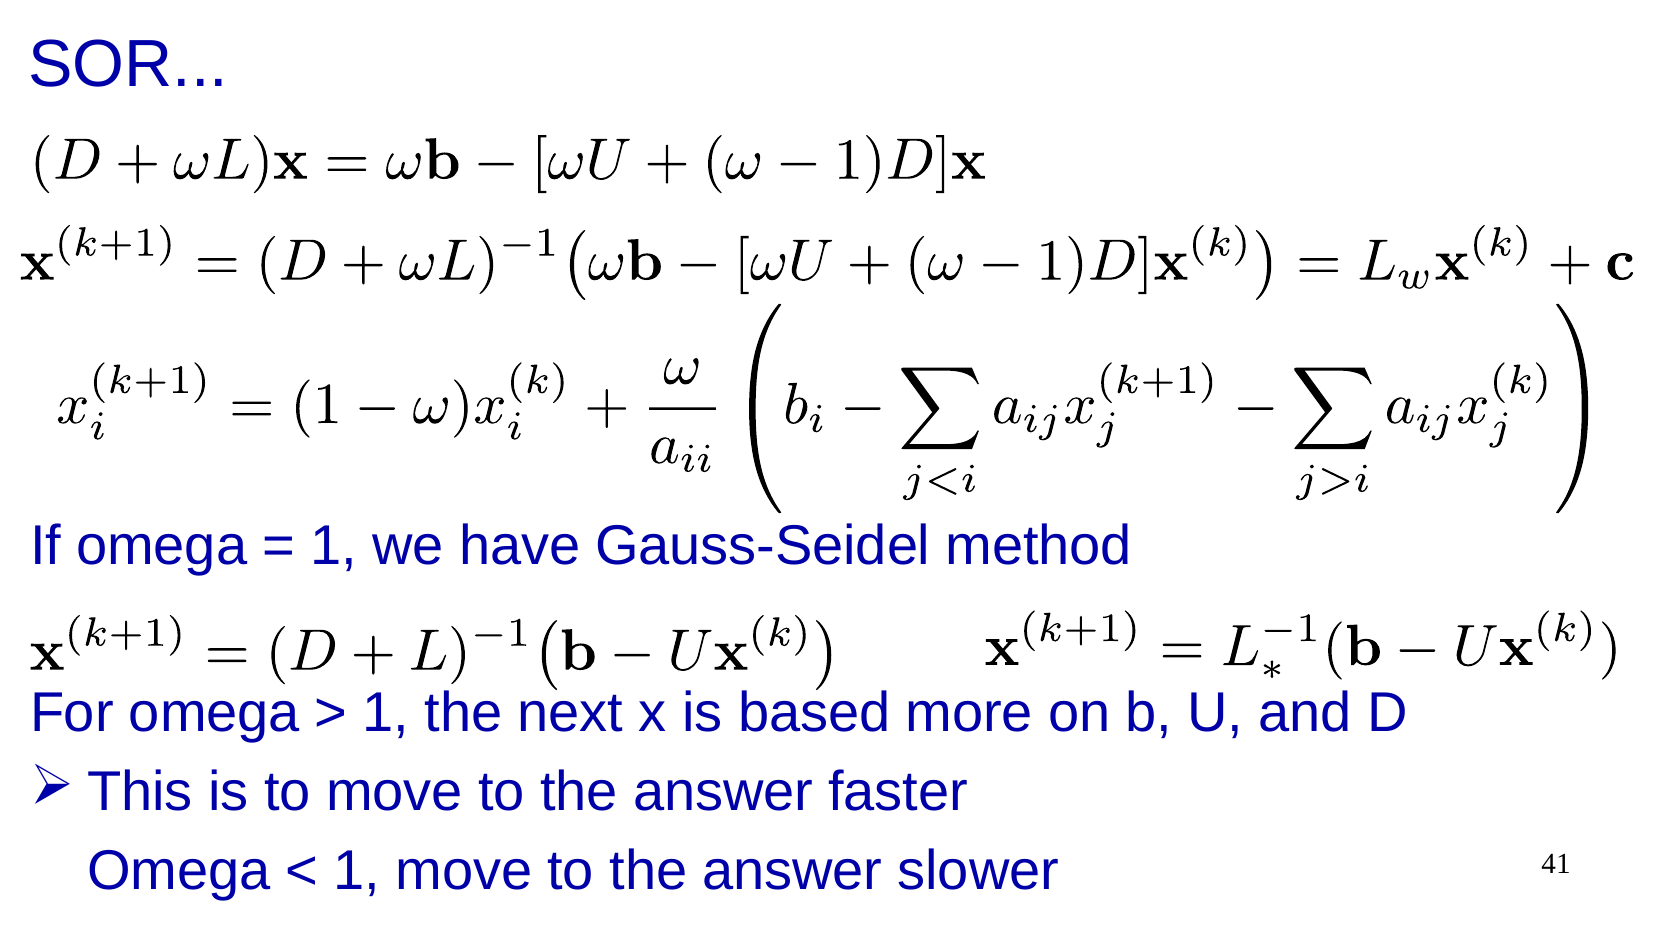

# SOR...
If omega = 1, we have Gauss-Seidel method
 											 or
For omega > 1, the next x is based more on b, U, and D
This is to move to the answer faster
Omega < 1, move to the answer slower
41